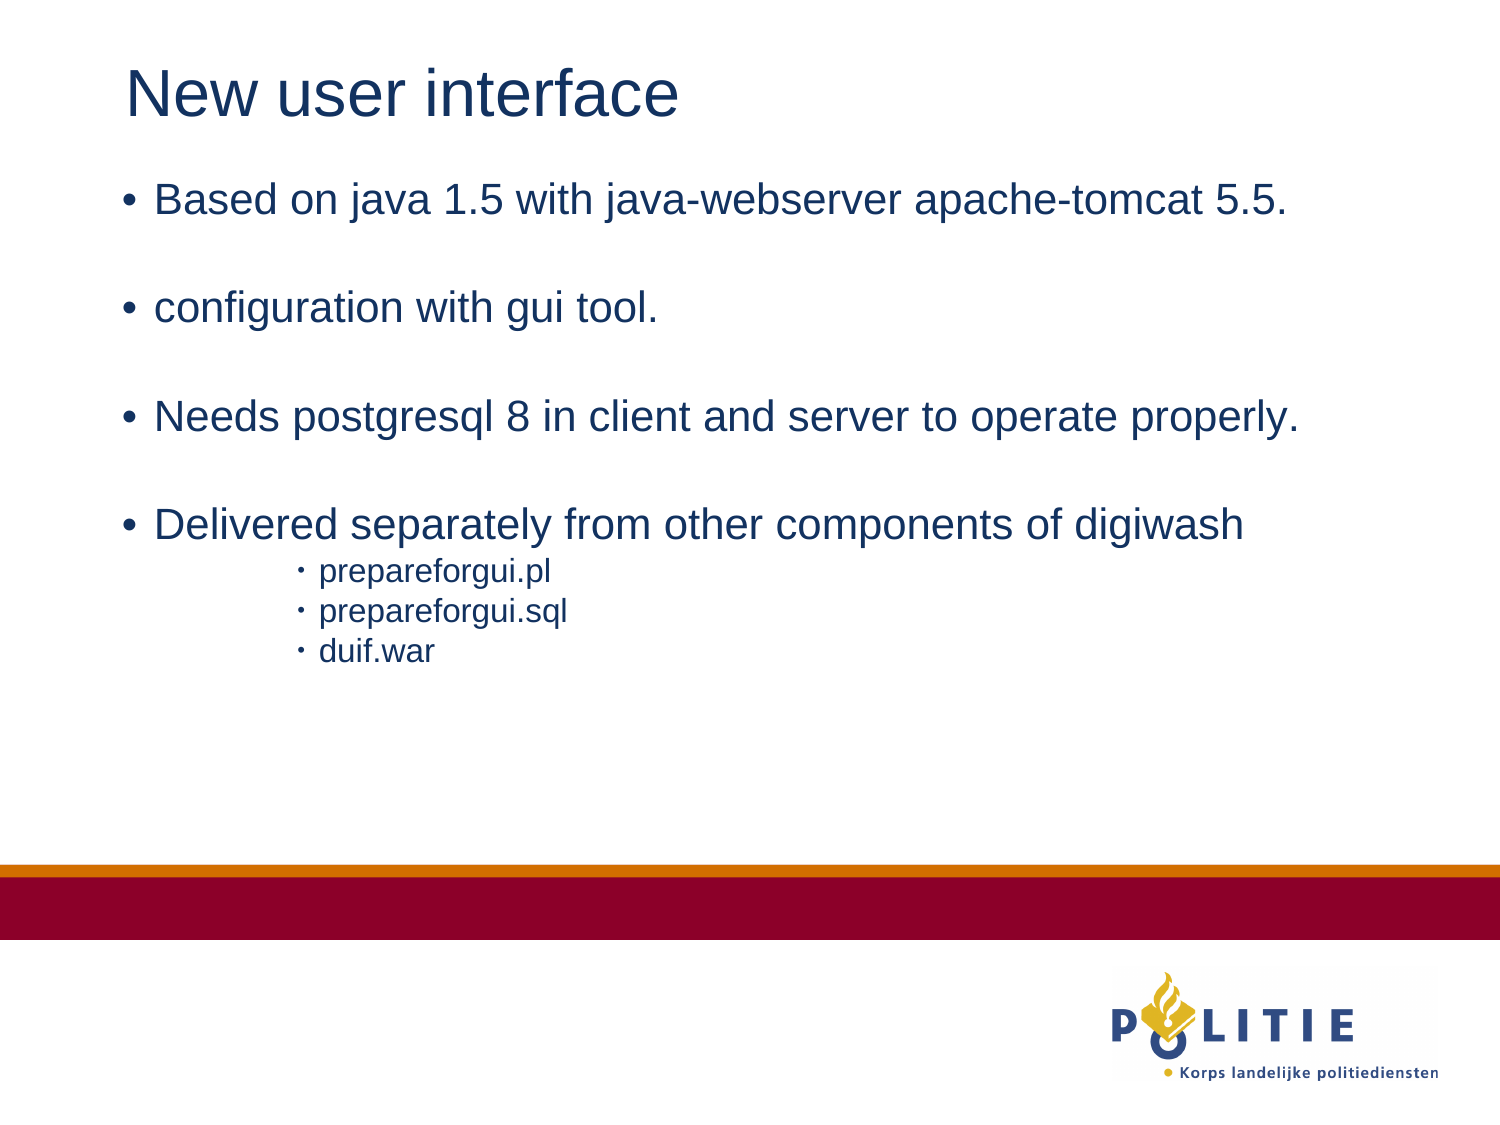

# New user interface
Based on java 1.5 with java-webserver apache-tomcat 5.5.
configuration with gui tool.
Needs postgresql 8 in client and server to operate properly.
Delivered separately from other components of digiwash
prepareforgui.pl
prepareforgui.sql
duif.war